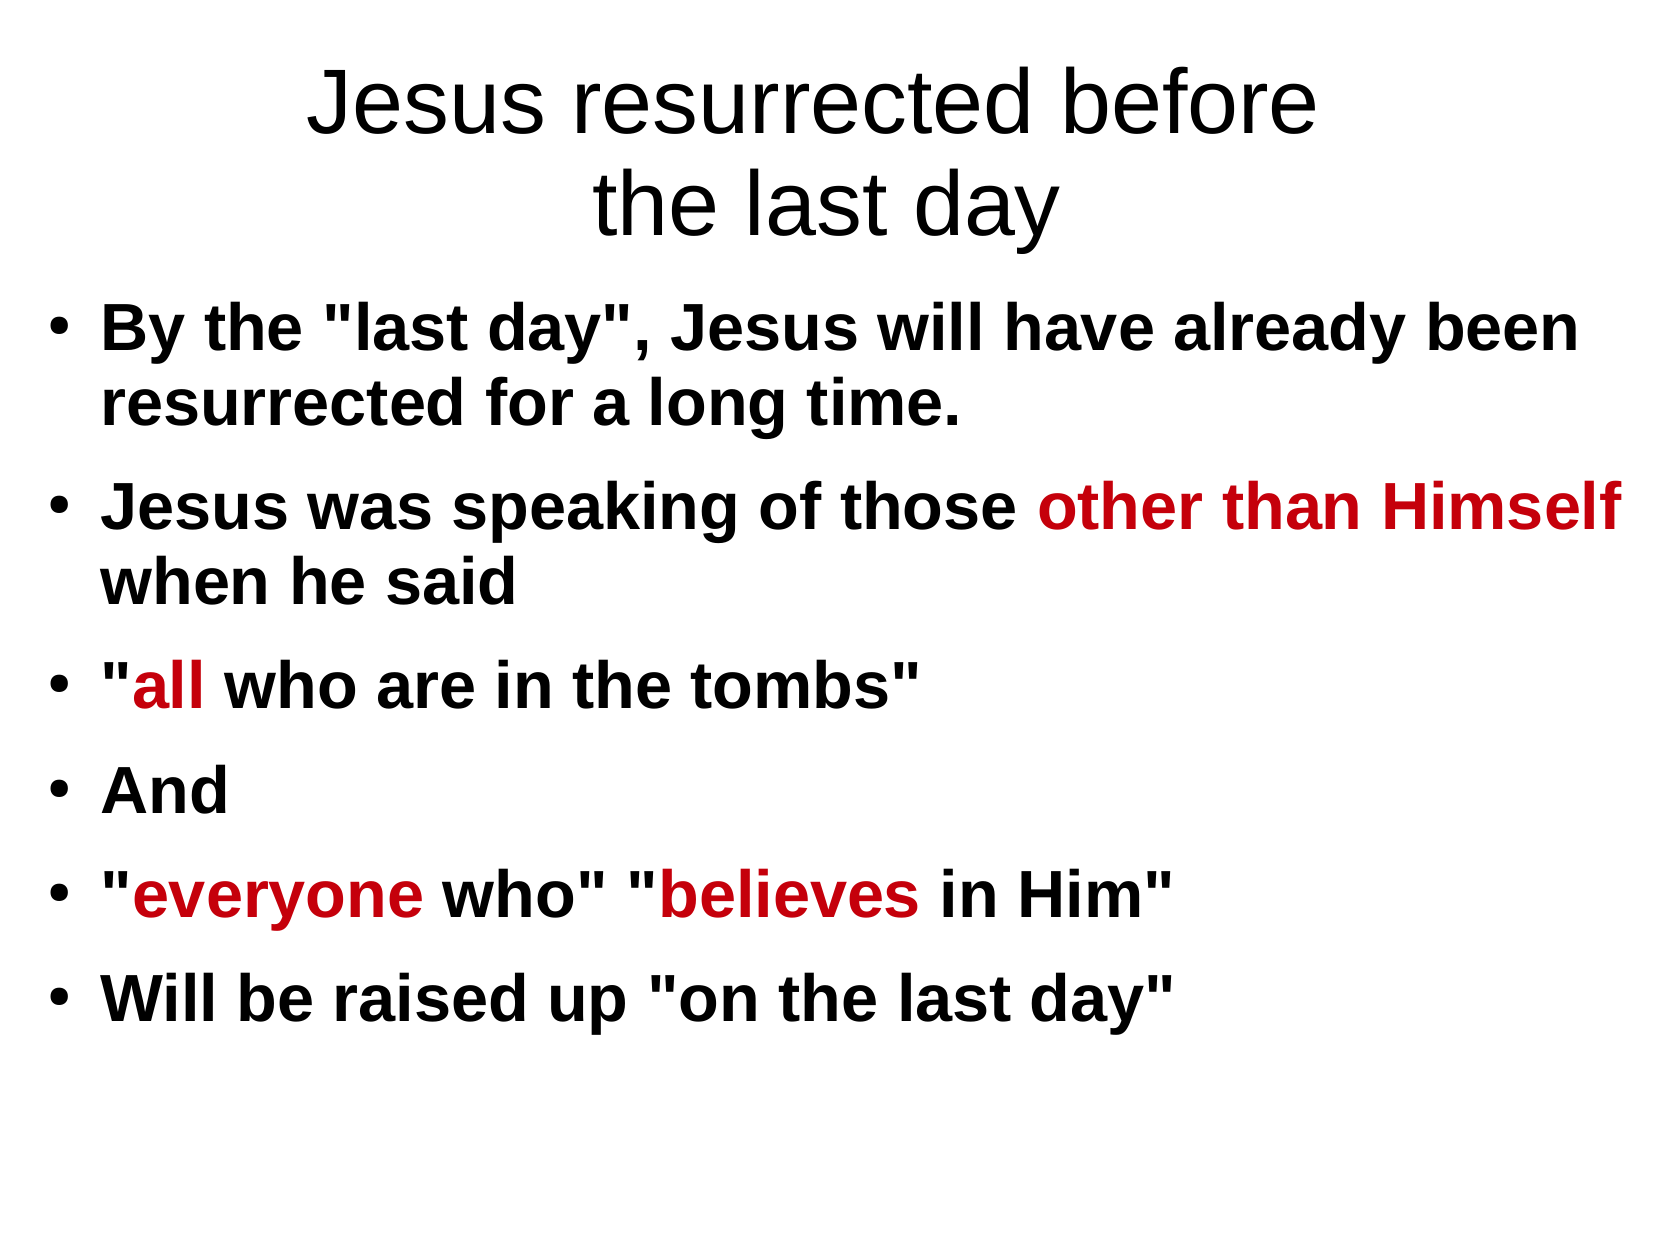

# Jesus resurrected before the last day
By the "last day", Jesus will have already been resurrected for a long time.
Jesus was speaking of those other than Himself when he said
"all who are in the tombs"
And
"everyone who" "believes in Him"
Will be raised up "on the last day"